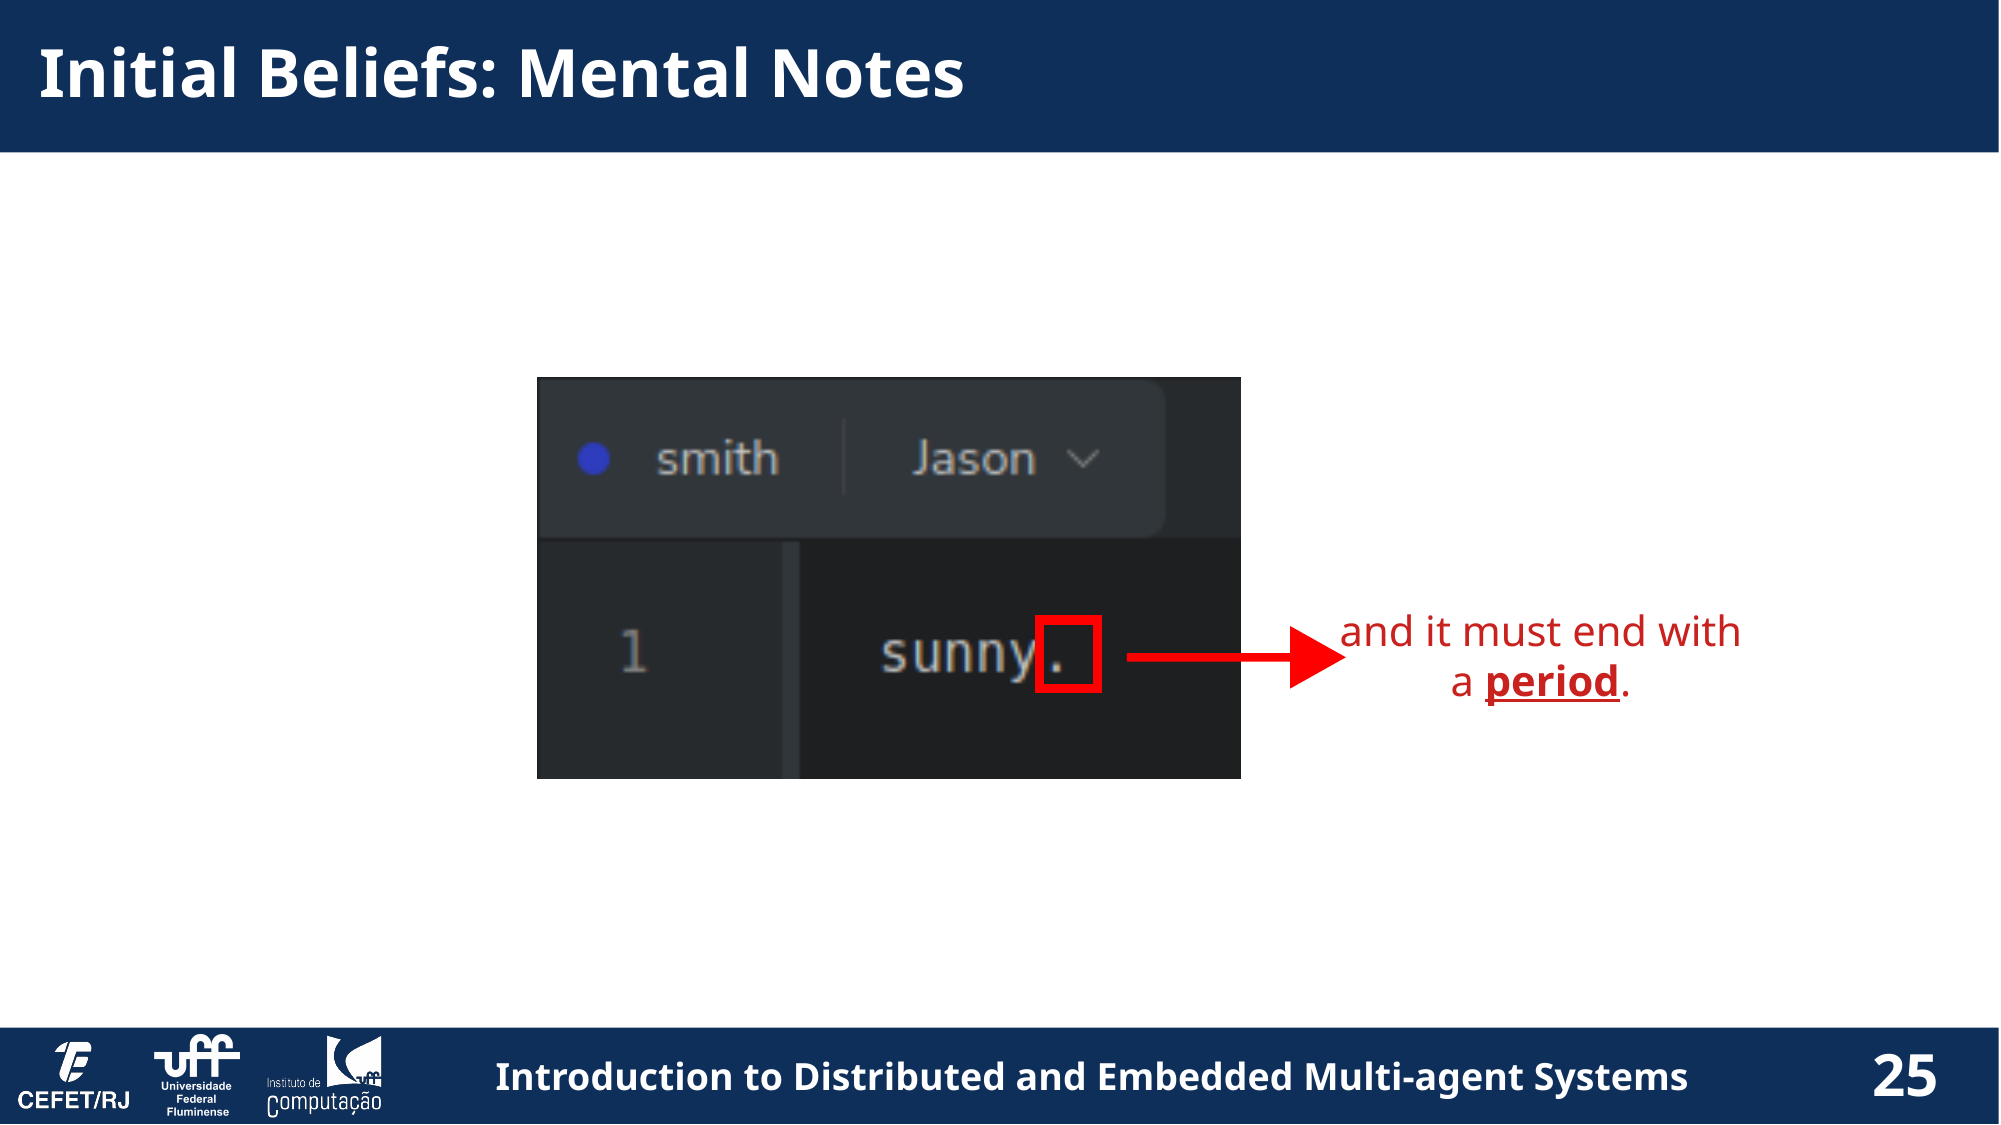

Initial Beliefs: Mental Notes
and it must end with a period.